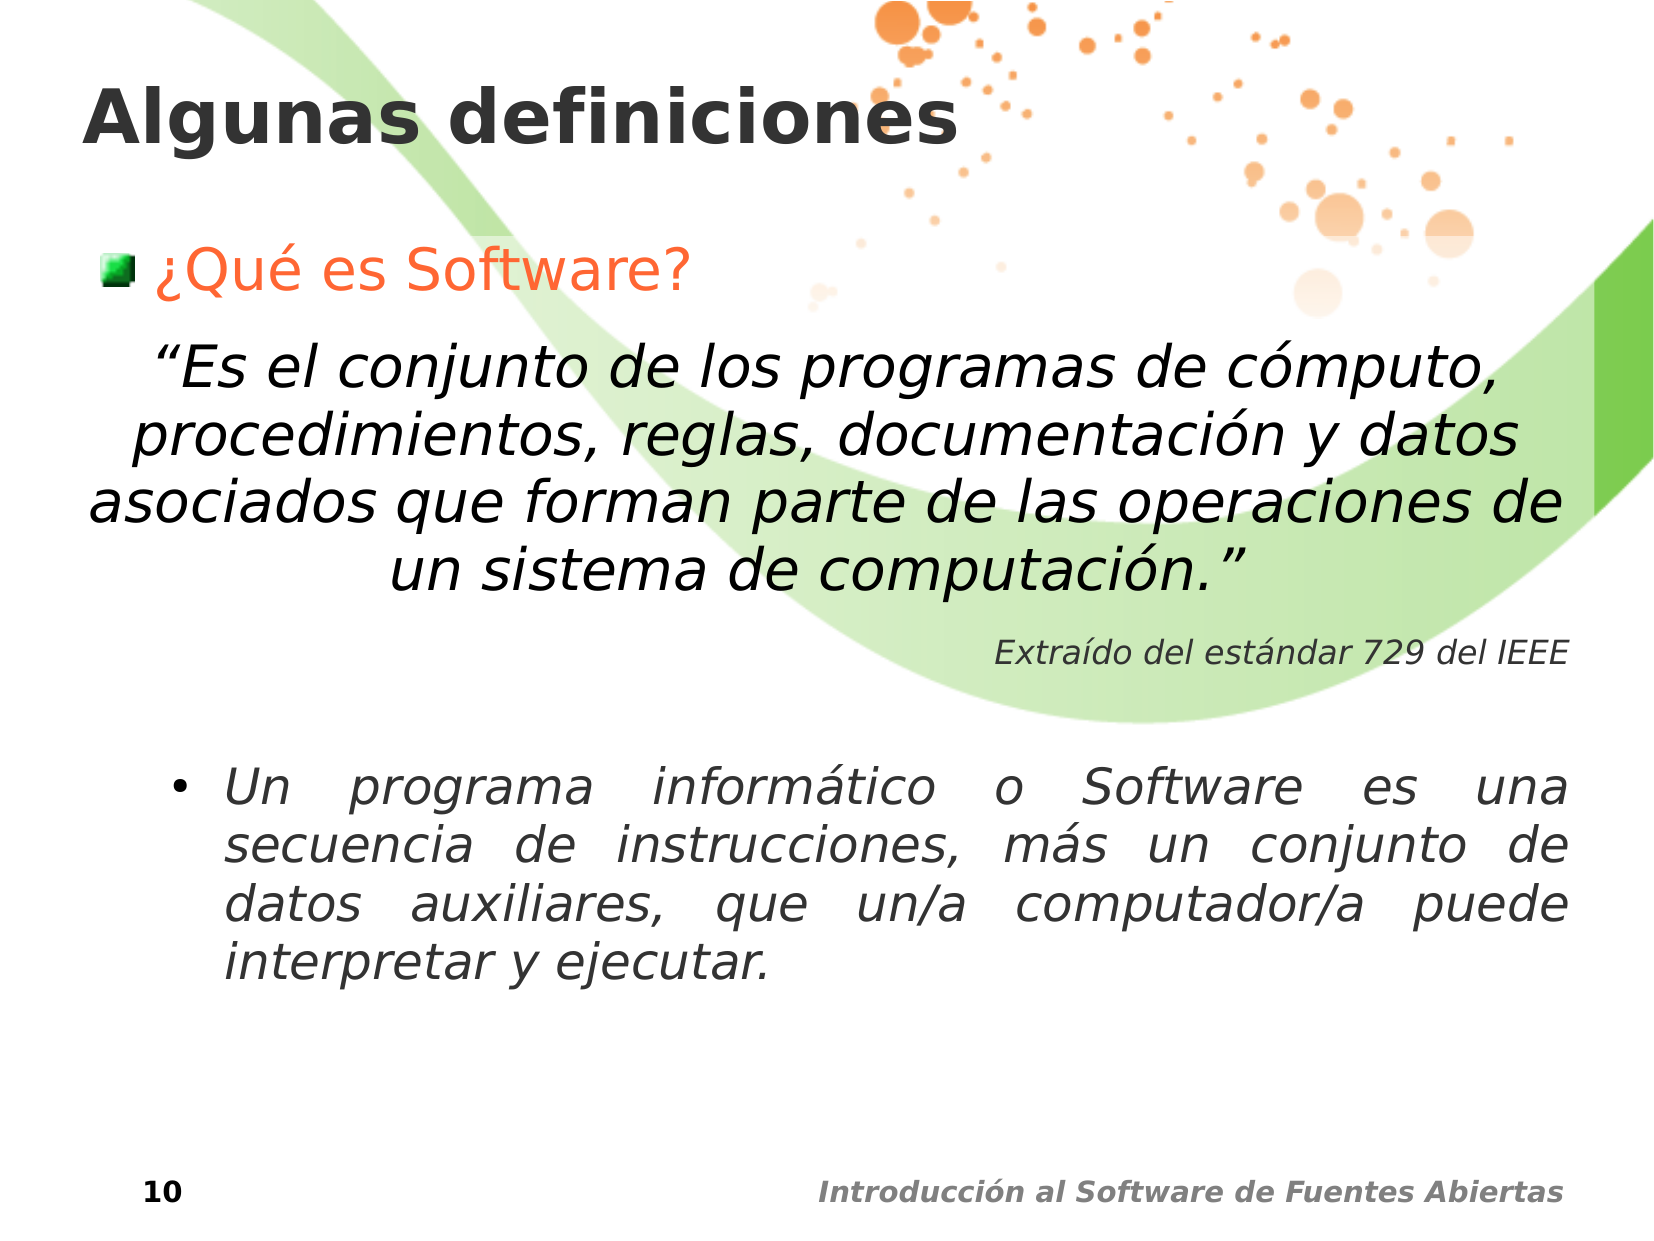

# Algunas definiciones
¿Qué es Software?
“Es el conjunto de los programas de cómputo, procedimientos, reglas, documentación y datos asociados que forman parte de las operaciones de un sistema de computación.”
Extraído del estándar 729 del IEEE
Un programa informático o Software es una secuencia de instrucciones, más un conjunto de datos auxiliares, que un/a computador/a puede interpretar y ejecutar.